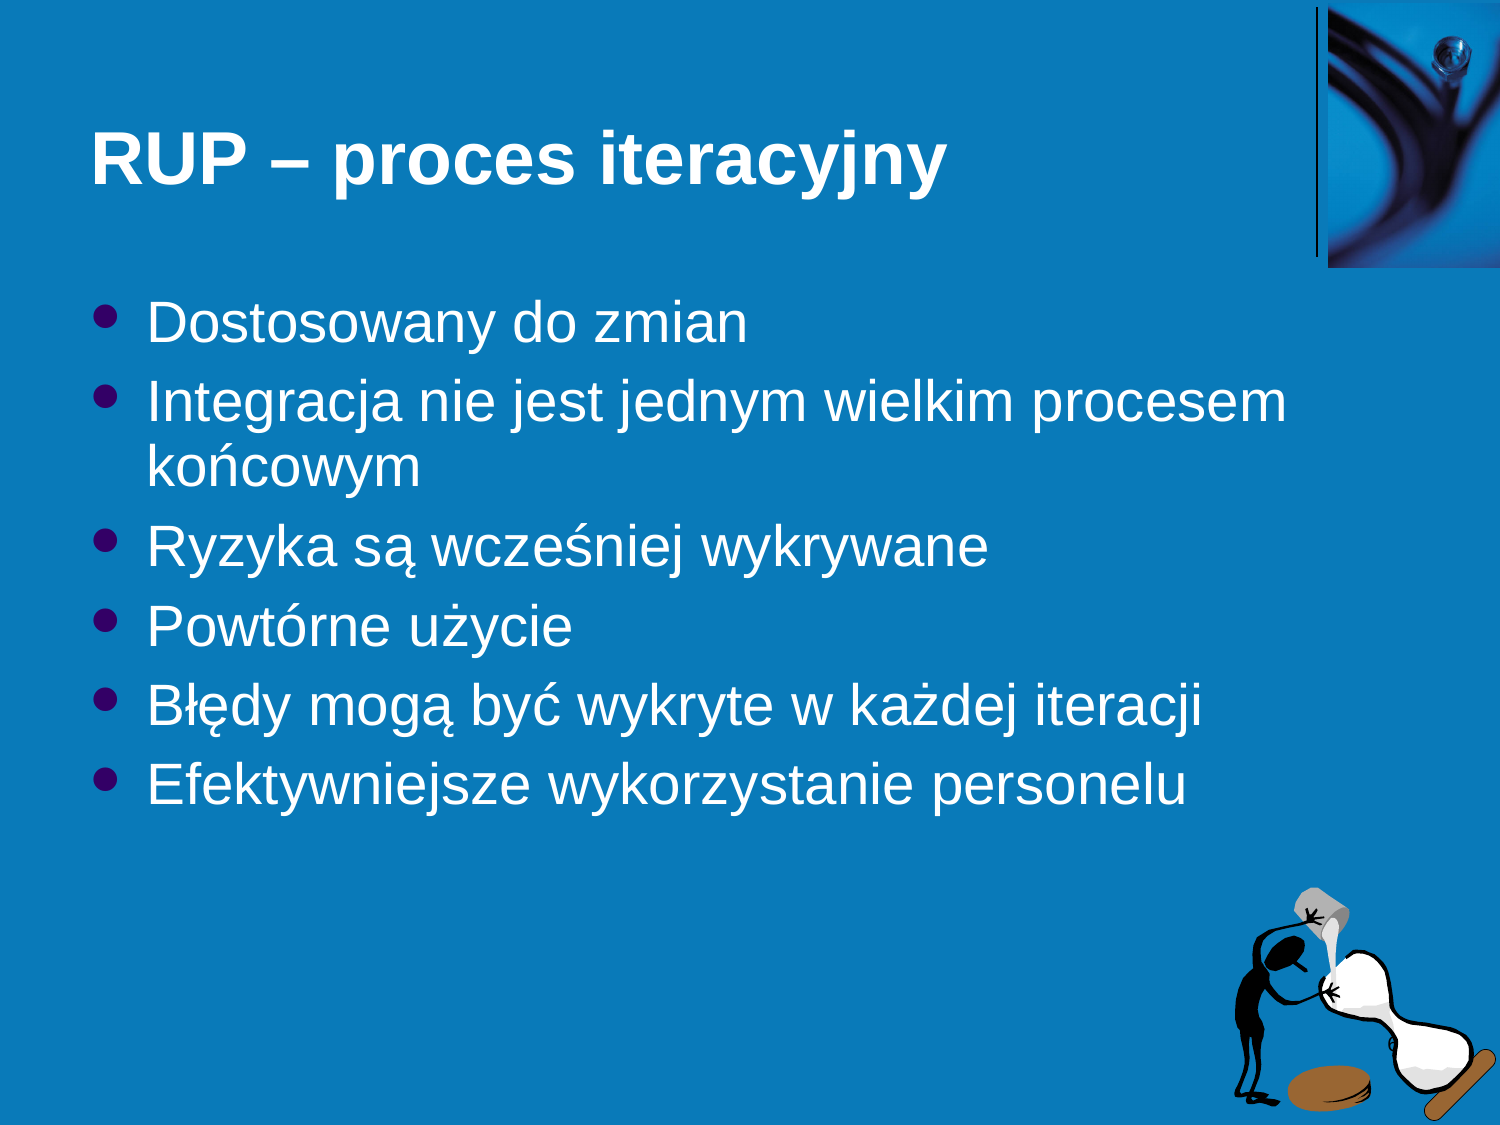

# RUP – proces iteracyjny
Dostosowany do zmian
Integracja nie jest jednym wielkim procesem końcowym
Ryzyka są wcześniej wykrywane
Powtórne użycie
Błędy mogą być wykryte w każdej iteracji
Efektywniejsze wykorzystanie personelu
69